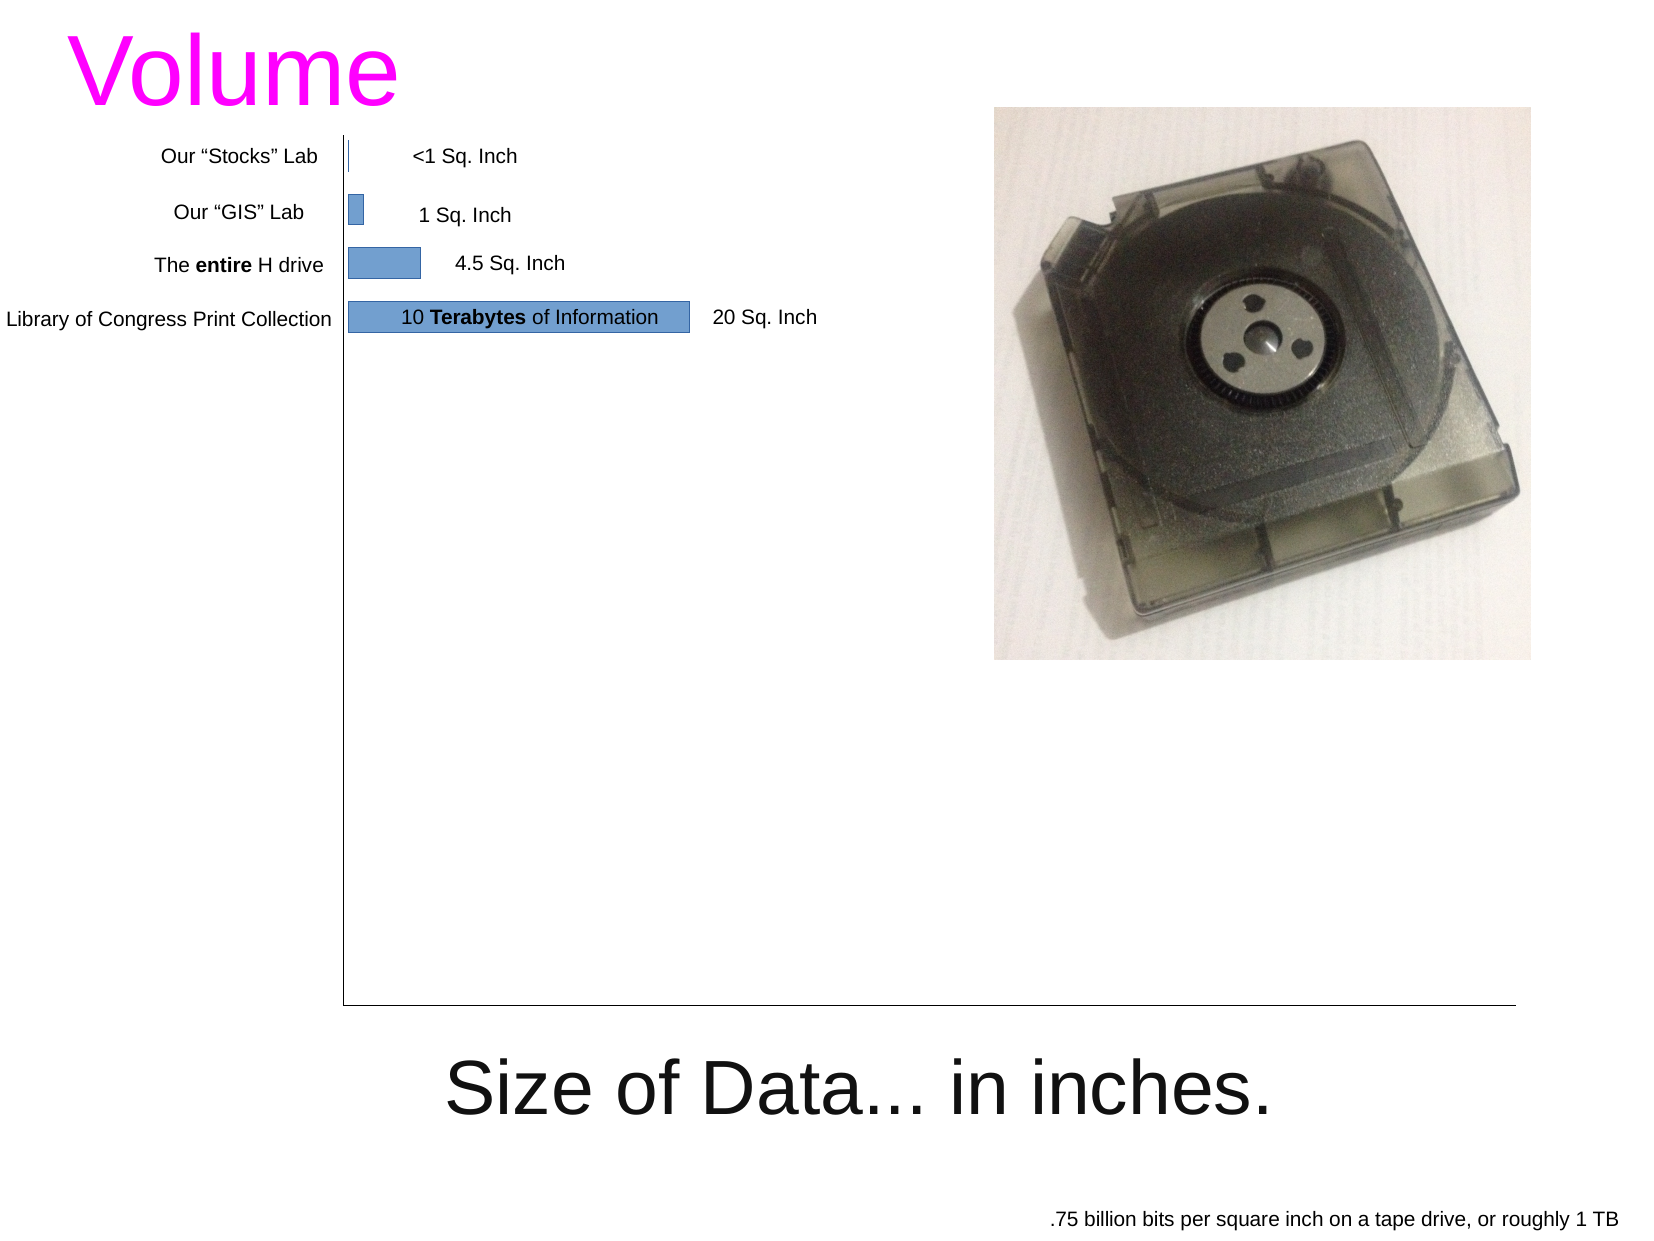

# Volume
Our “Stocks” Lab
<1 Sq. Inch
Our “GIS” Lab
1 Sq. Inch
4.5 Sq. Inch
The entire H drive
Library of Congress Print Collection
10 Terabytes of Information
20 Sq. Inch
Size of Data... in inches.
.75 billion bits per square inch on a tape drive, or roughly 1 TB